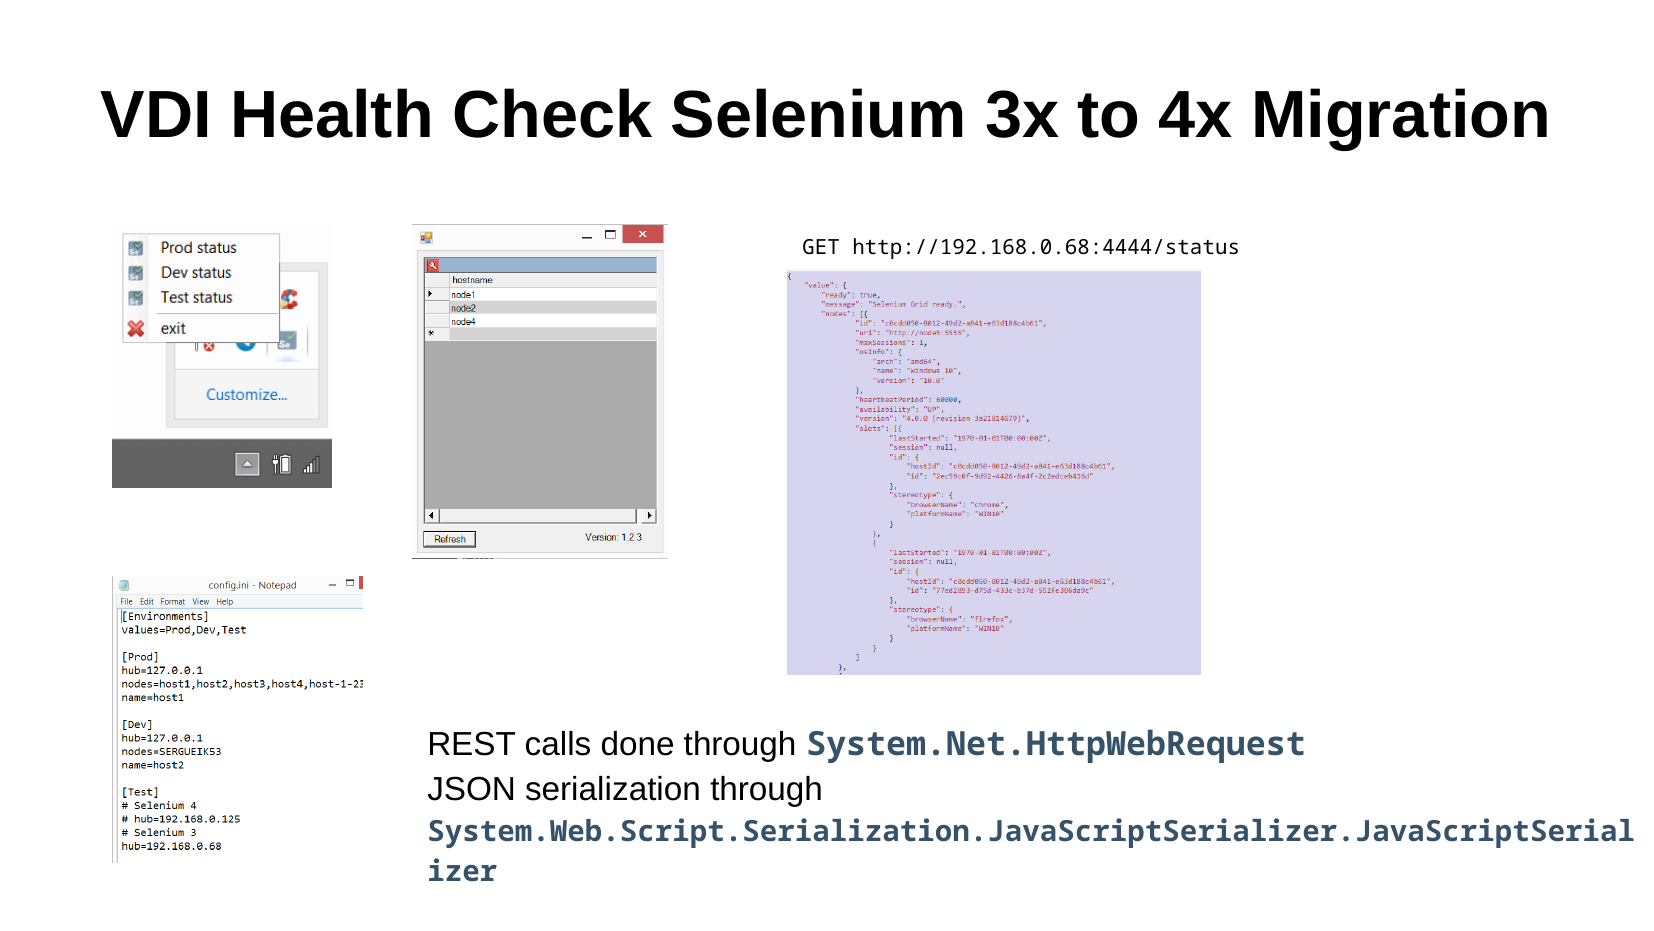

# VDI Health Check Selenium 3x to 4x Migration
GET http://192.168.0.68:4444/status
REST calls done through System.Net.HttpWebRequest
JSON serialization through System.Web.Script.Serialization.JavaScriptSerializer.JavaScriptSerializer